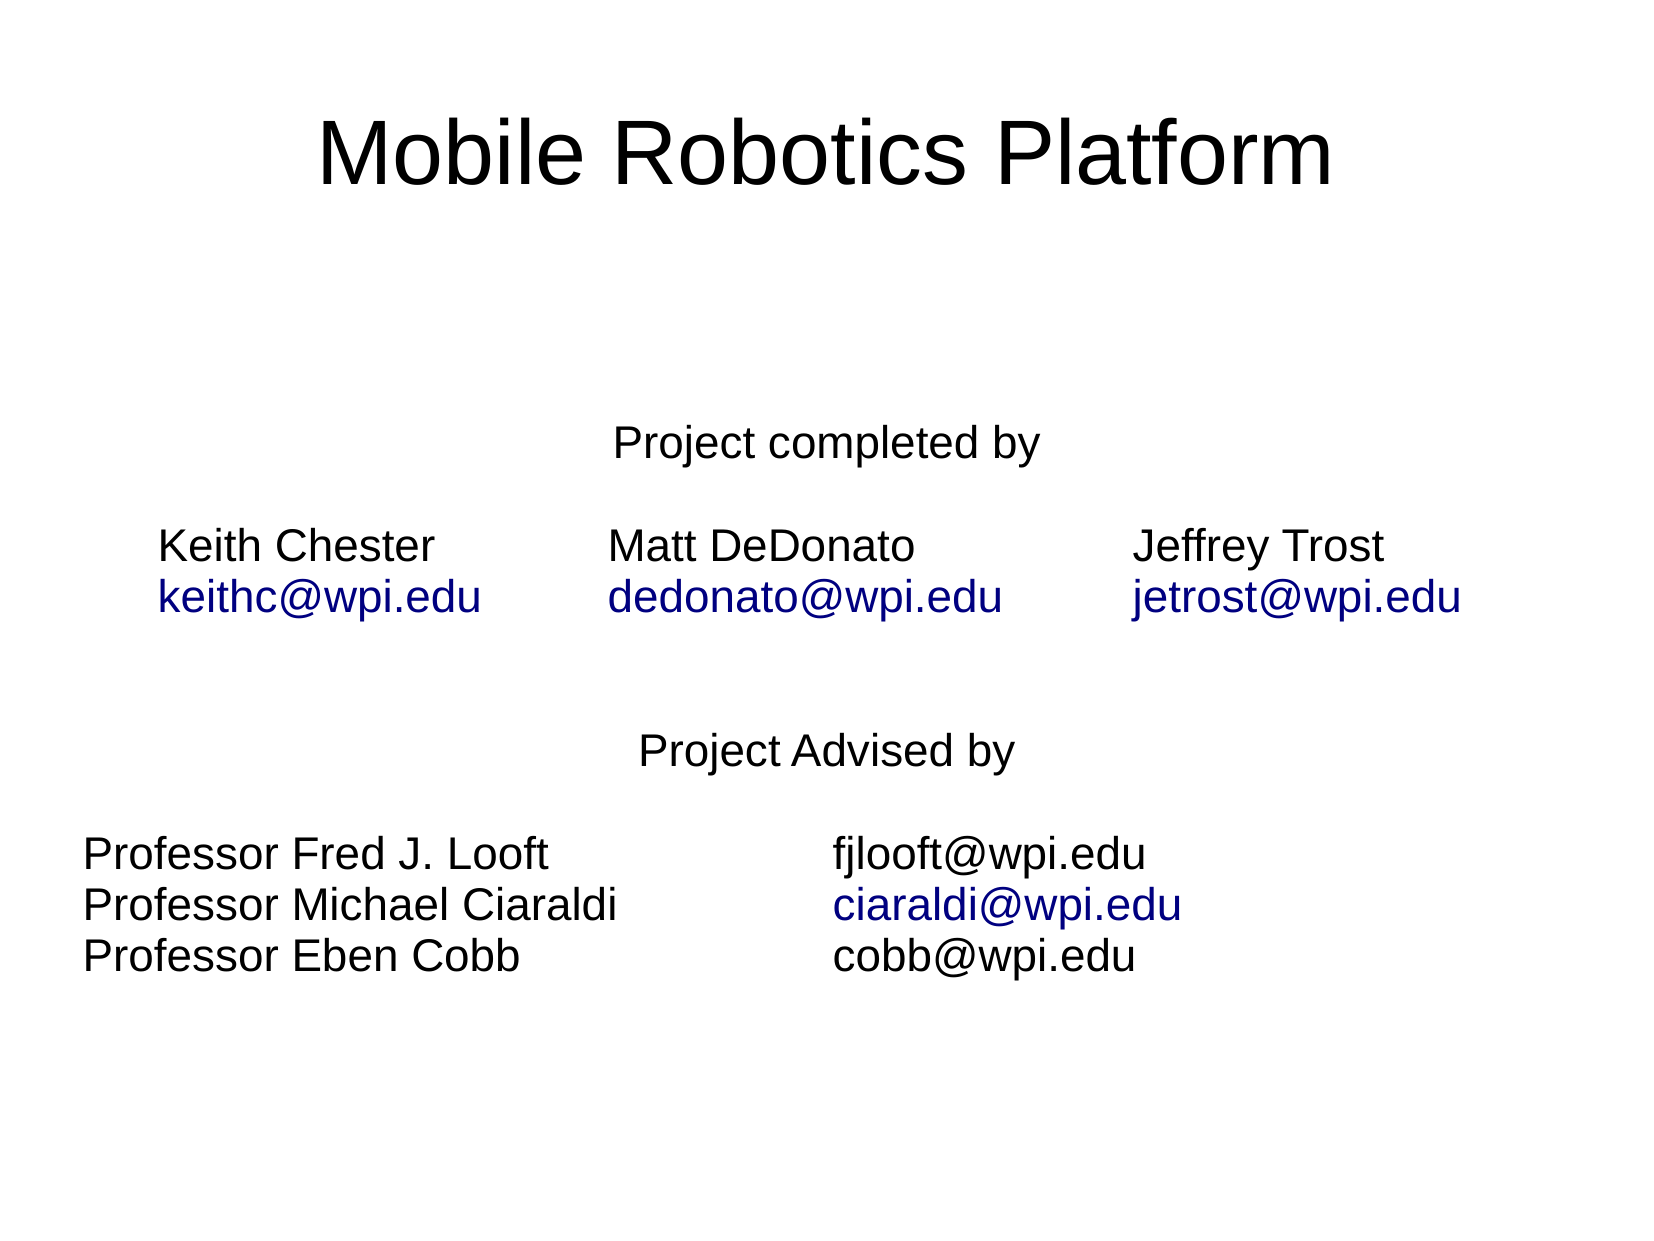

# Mobile Robotics Platform
Project completed by
	Keith Chester			Matt DeDonato			Jeffrey Trost
	keithc@wpi.edu		dedonato@wpi.edu		jetrost@wpi.edu
Project Advised by
Professor Fred J. Looft				fjlooft@wpi.edu
Professor Michael Ciaraldi			ciaraldi@wpi.edu
Professor Eben Cobb					cobb@wpi.edu